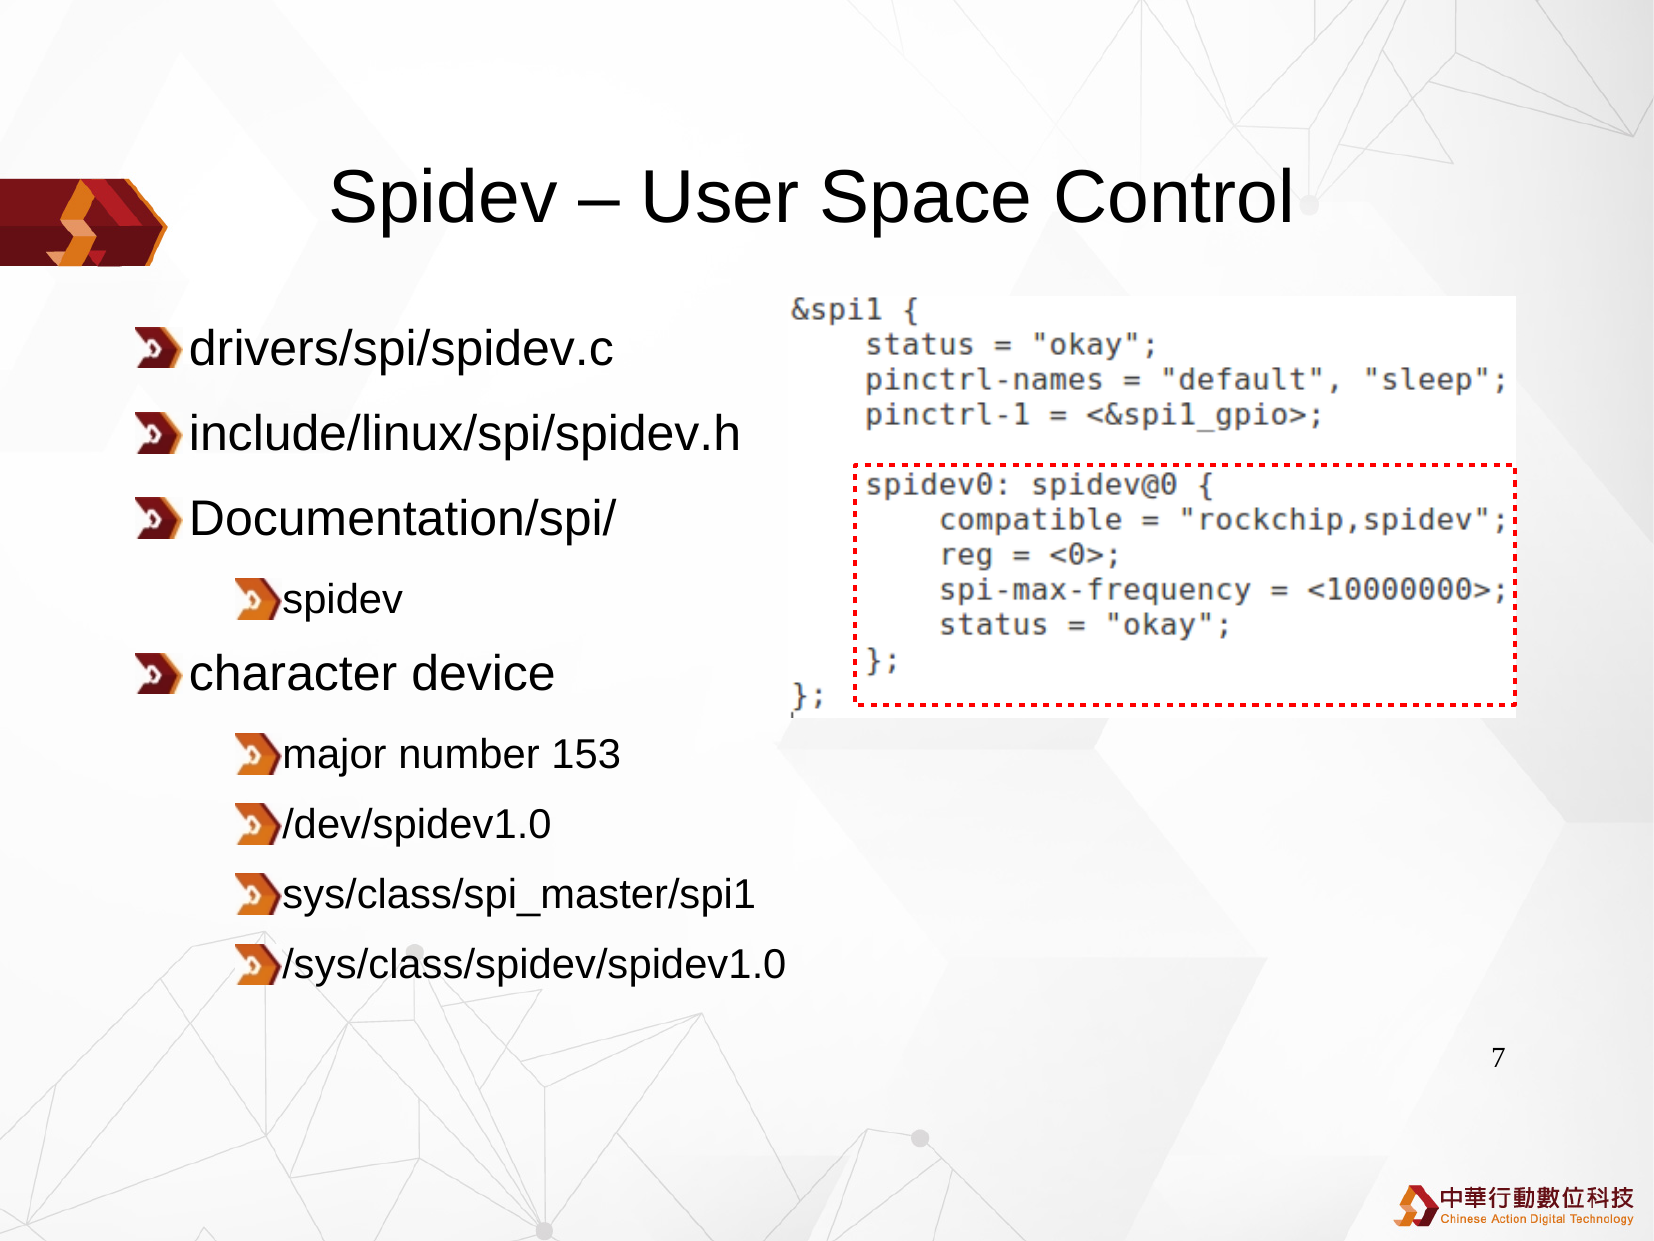

# Spidev – User Space Control
drivers/spi/spidev.c
include/linux/spi/spidev.h
Documentation/spi/
spidev
character device
major number 153
/dev/spidev1.0
sys/class/spi_master/spi1
/sys/class/spidev/spidev1.0
7